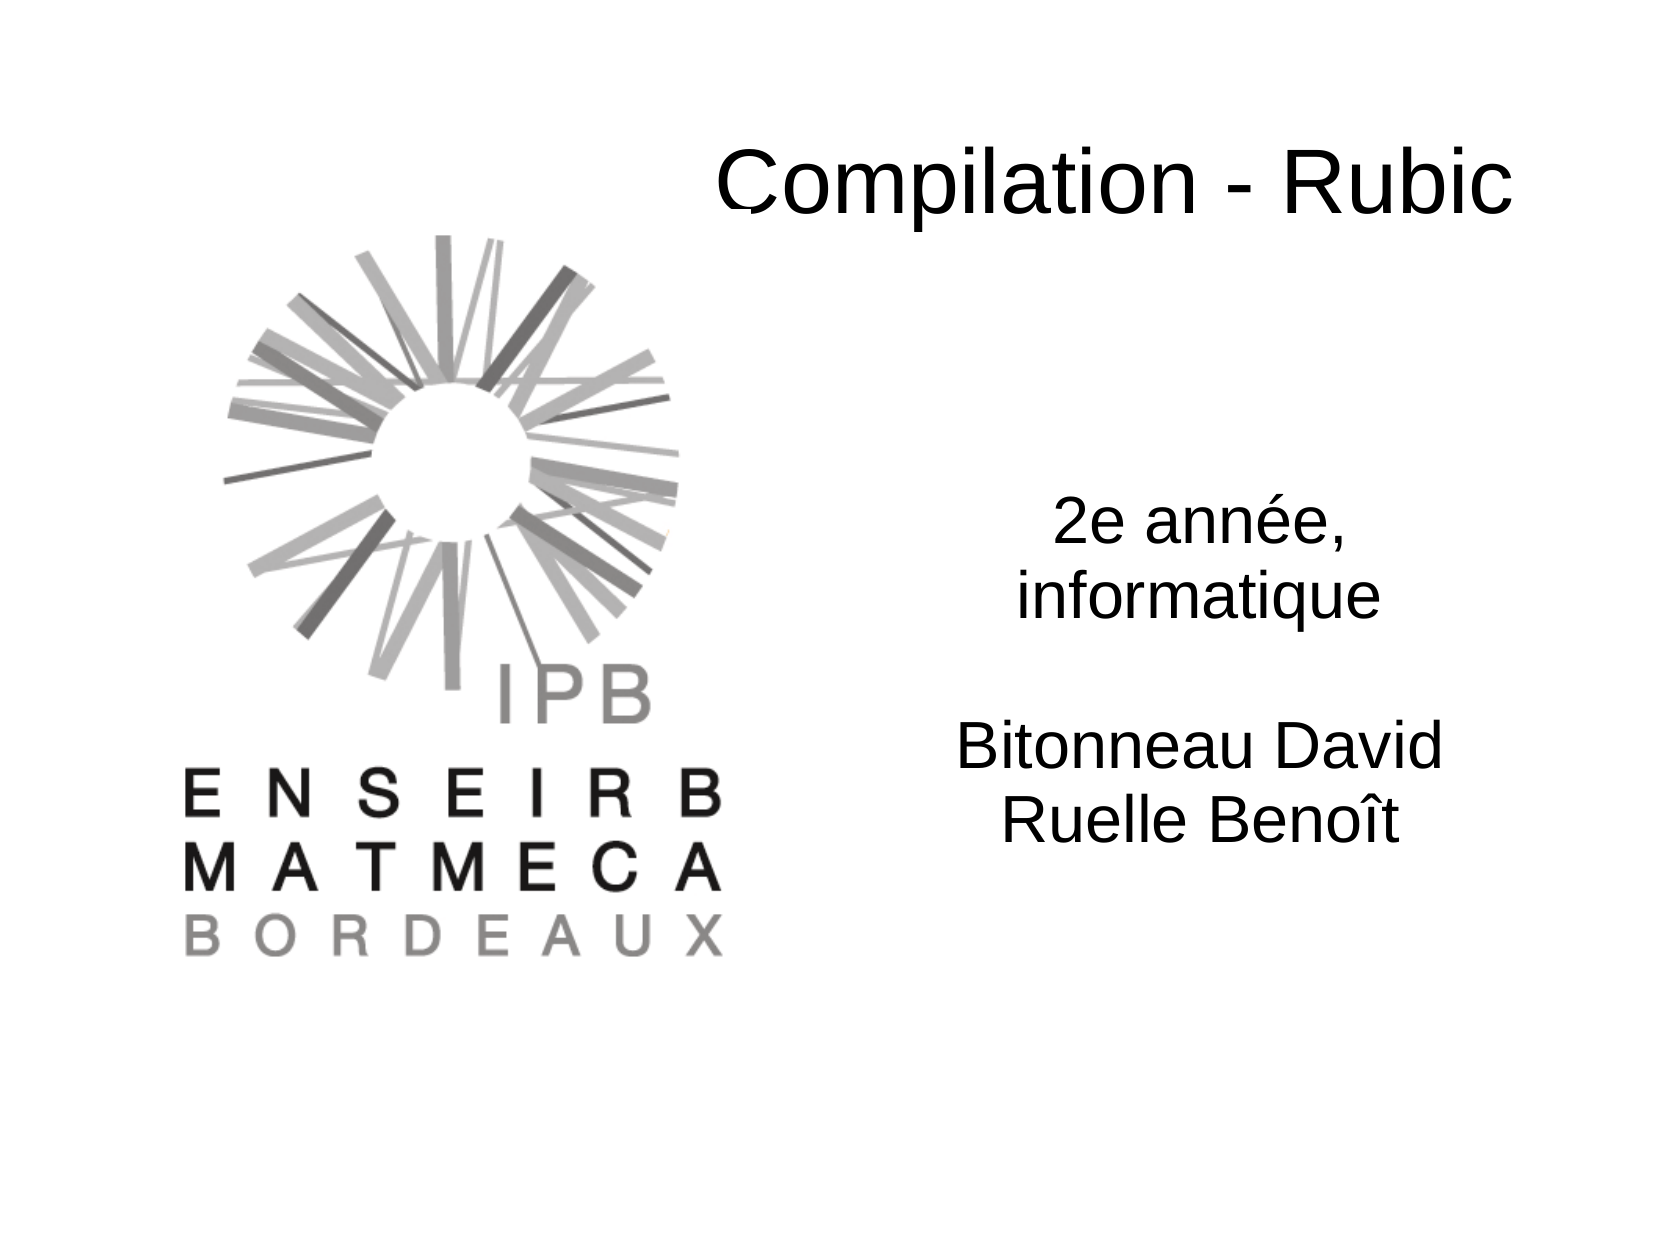

# Compilation - Rubic
										2e année,
informatique
Bitonneau David
Ruelle Benoît